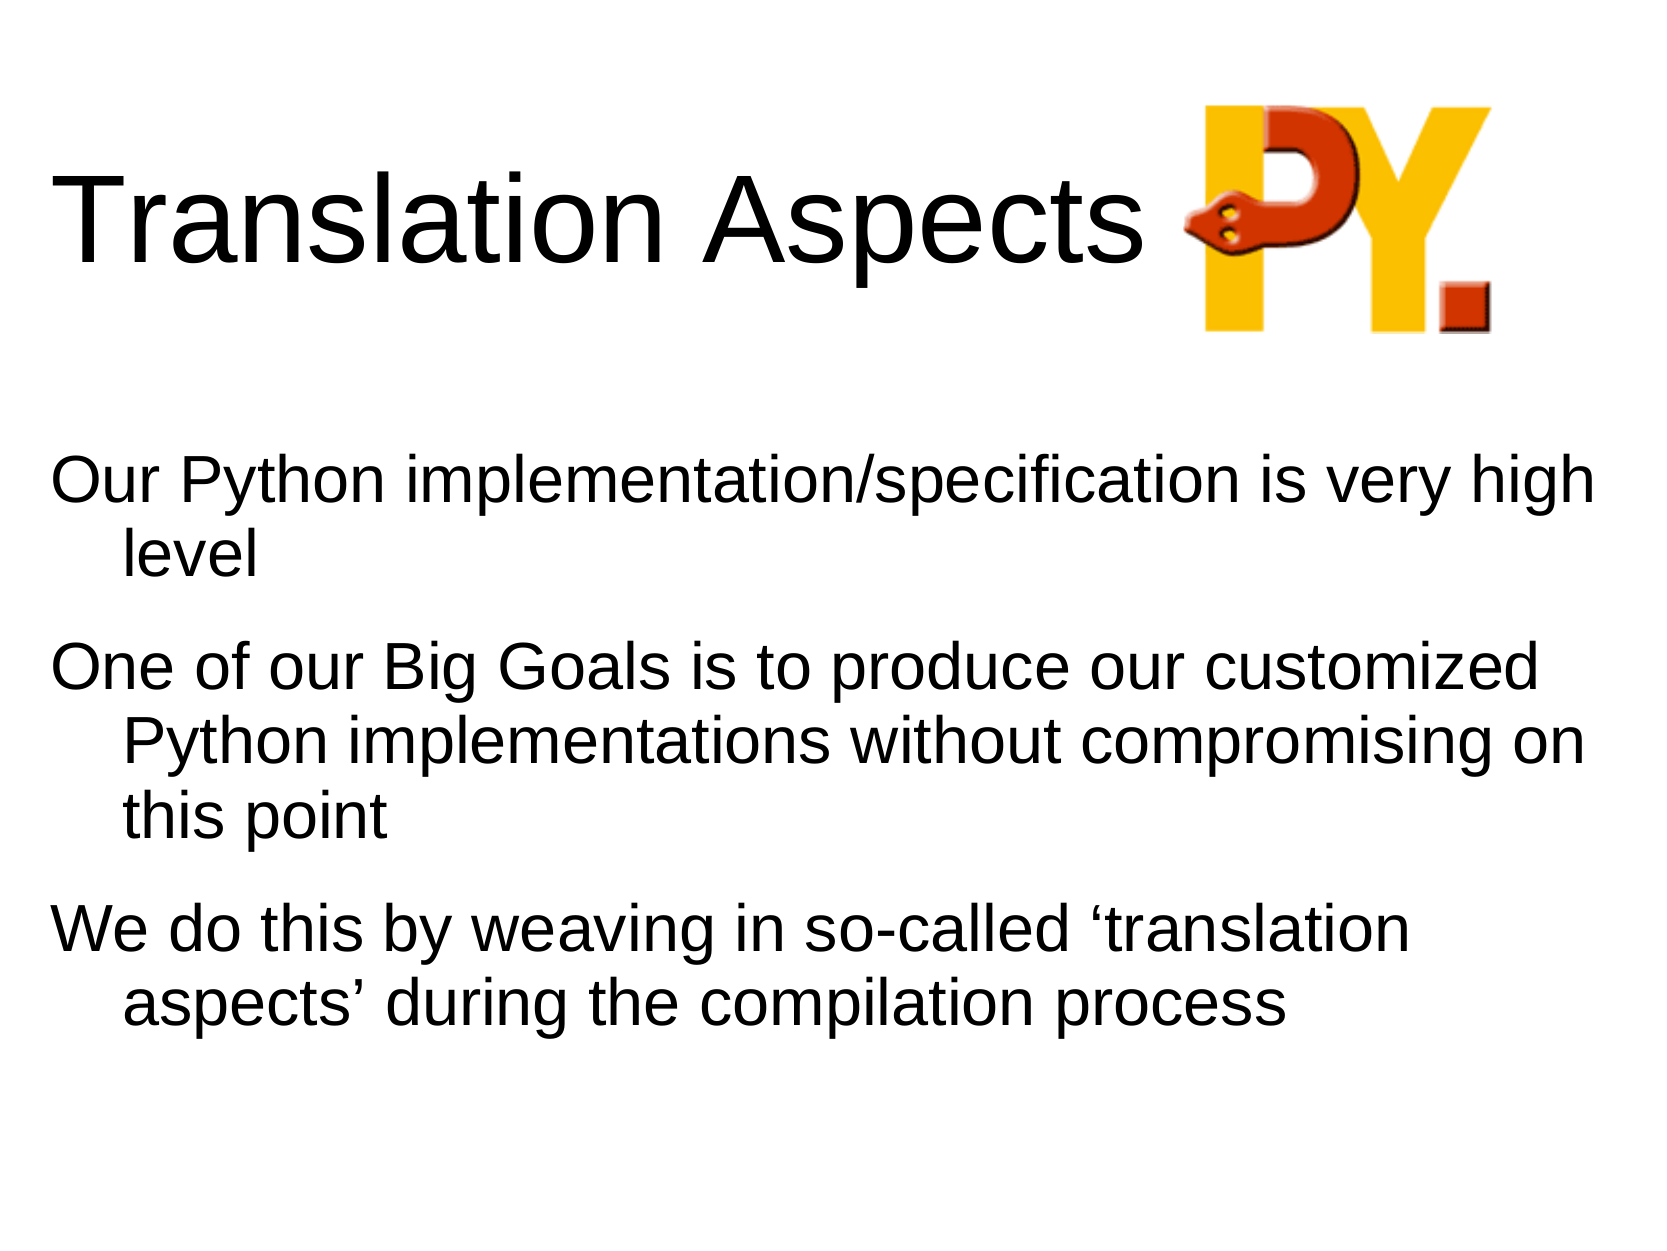

# Translation Aspects
Our Python implementation/specification is very high level
One of our Big Goals is to produce our customized Python implementations without compromising on this point
We do this by weaving in so-called ‘translation aspects’ during the compilation process